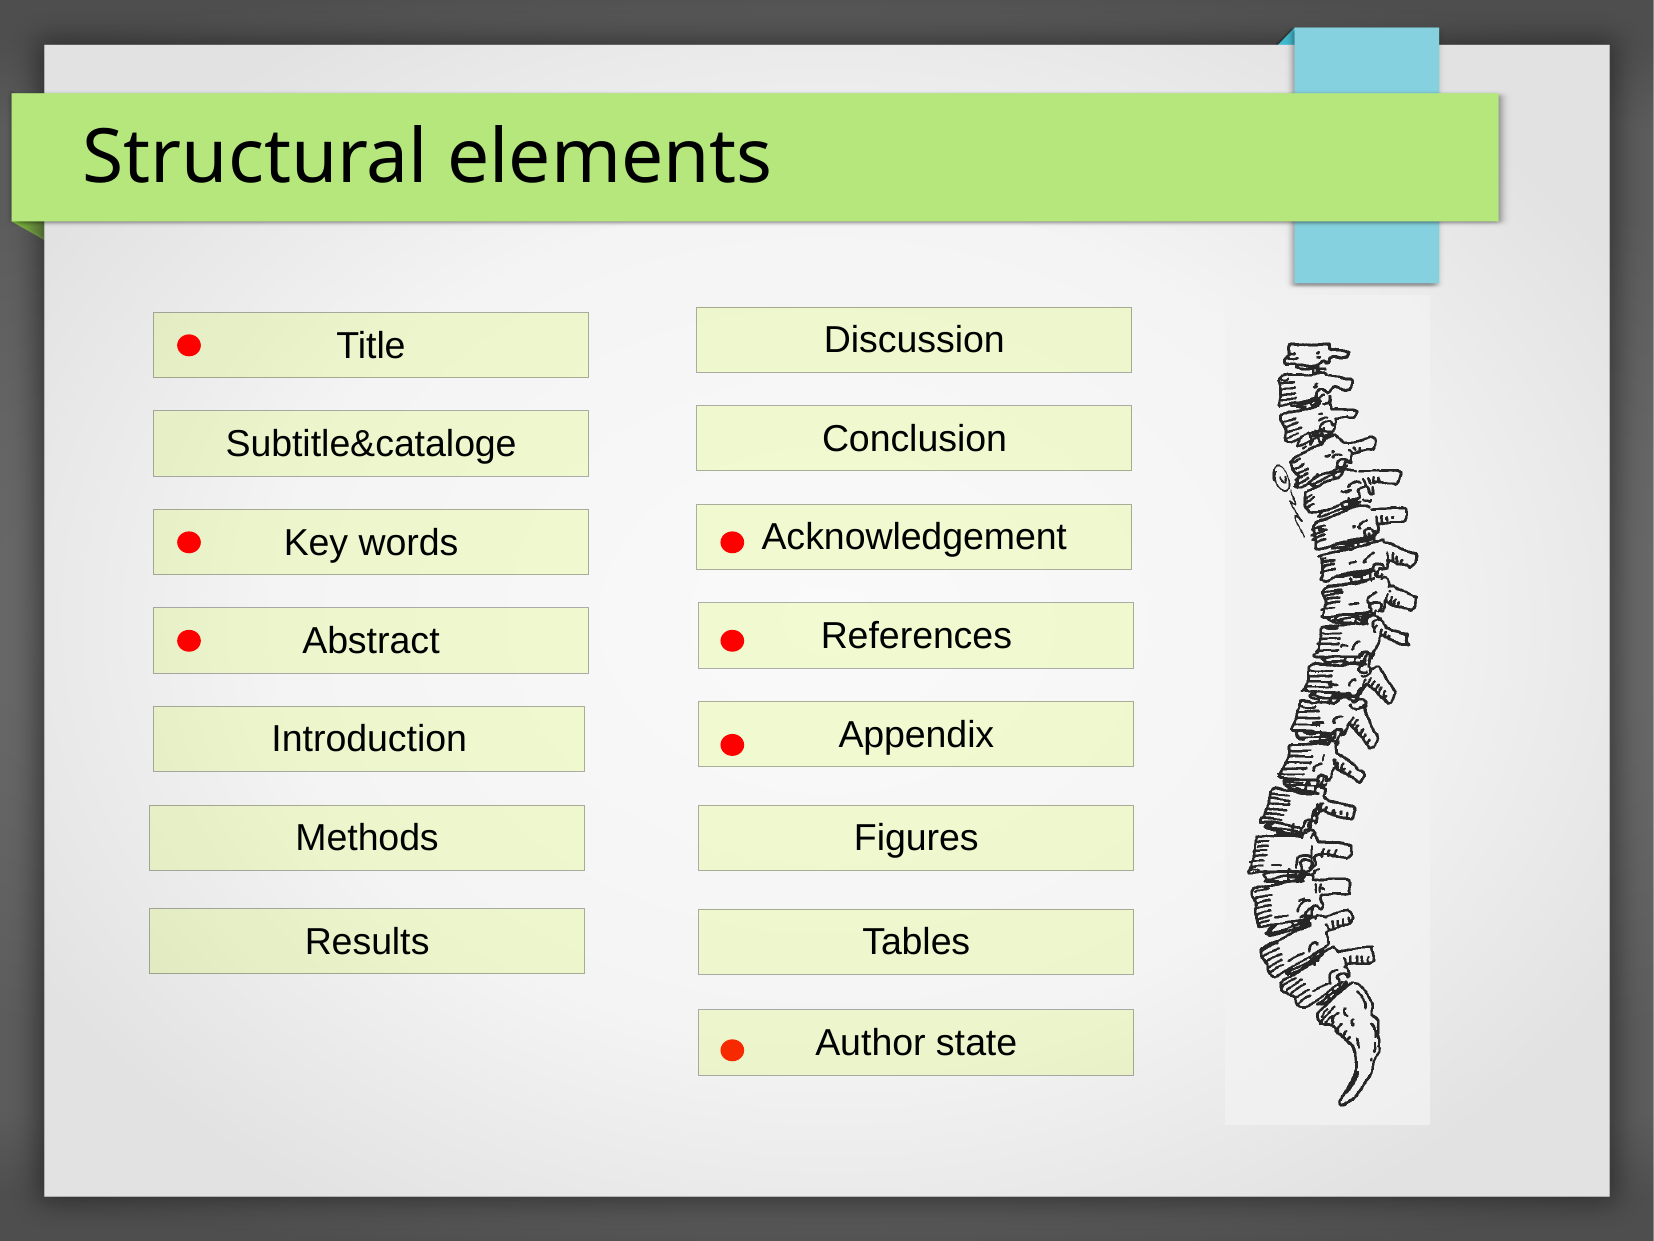

# Structural elements
Discussion
Title
Conclusion
Subtitle&cataloge
Acknowledgement
Key words
References
Abstract
Appendix
Introduction
Figures
Methods
Results
Tables
Author state